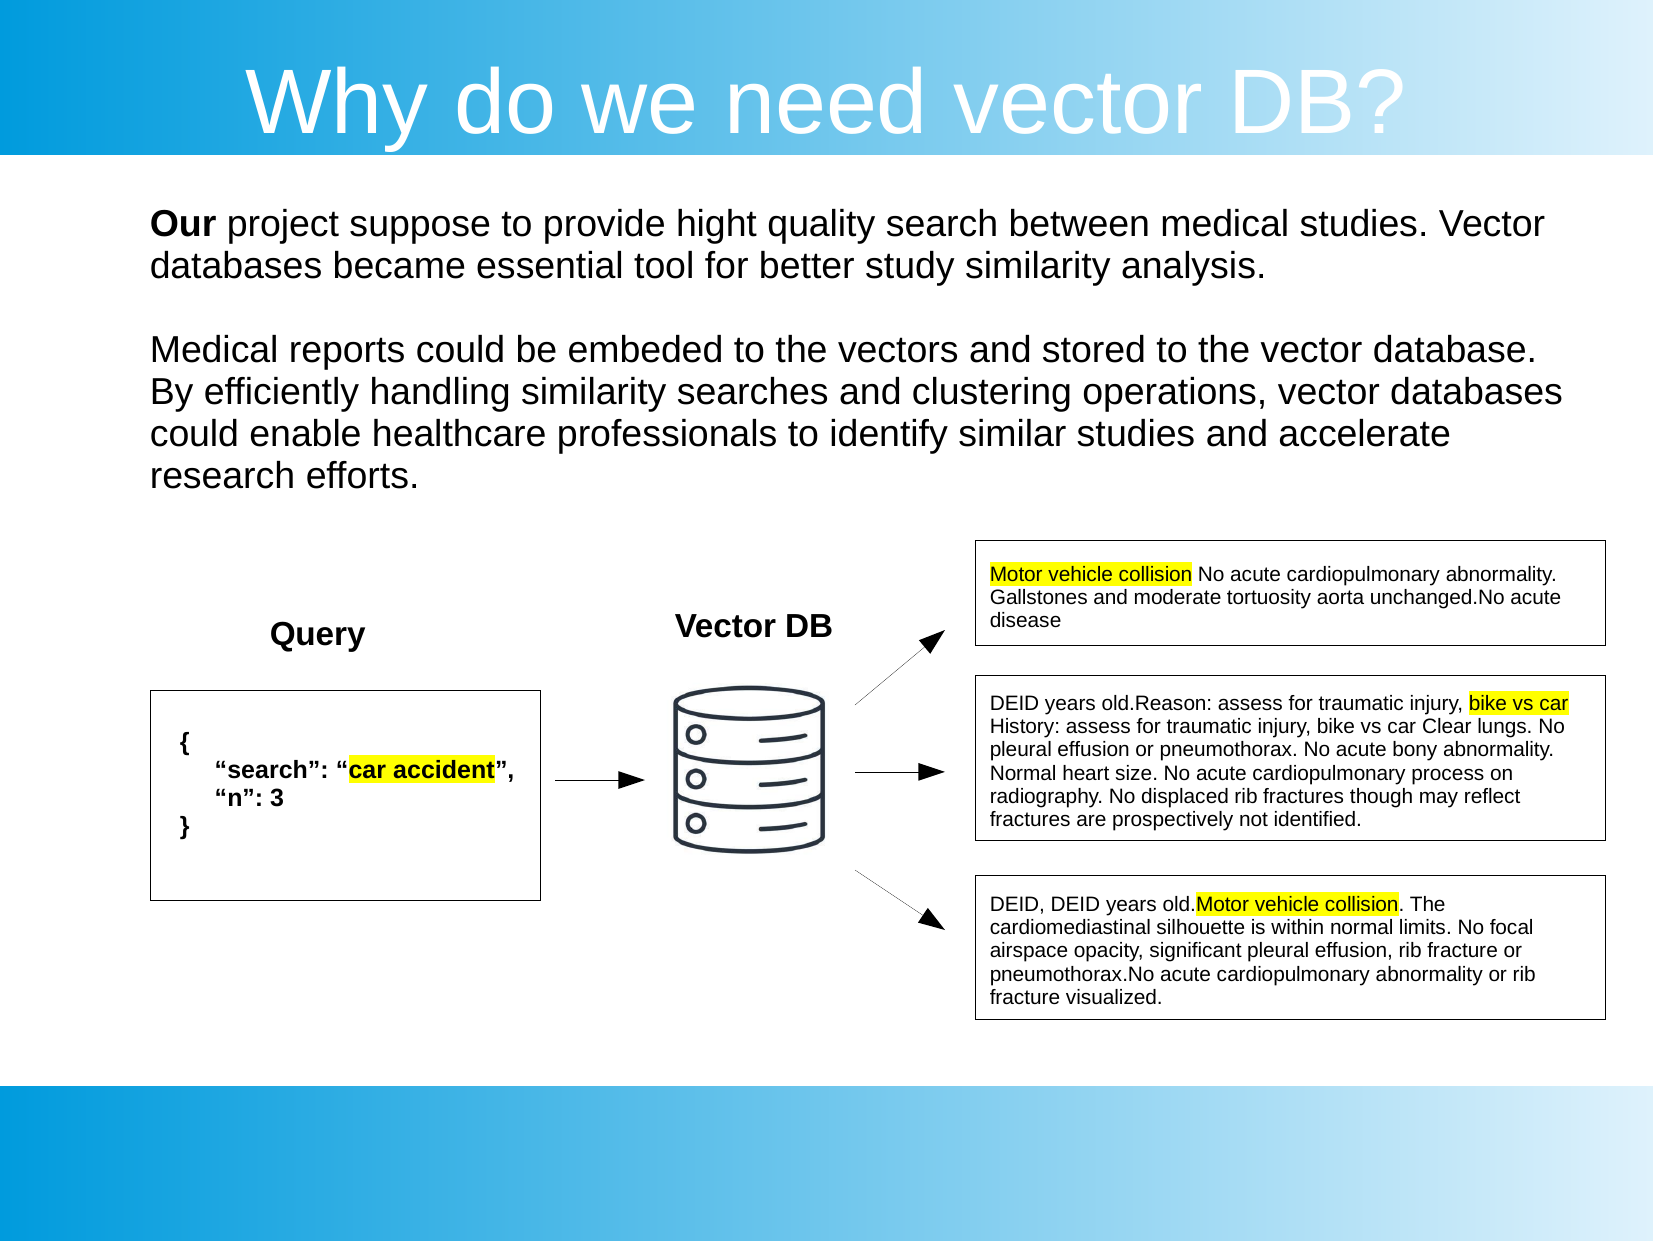

# Why do we need vector DB?
Our project suppose to provide hight quality search between medical studies. Vector databases became essential tool for better study similarity analysis.
Medical reports could be embeded to the vectors and stored to the vector database. By efficiently handling similarity searches and clustering operations, vector databases could enable healthcare professionals to identify similar studies and accelerate research efforts.
Motor vehicle collision No acute cardiopulmonary abnormality. Gallstones and moderate tortuosity aorta unchanged.No acute disease
Vector DB
Query
DEID years old.Reason: assess for traumatic injury, bike vs car History: assess for traumatic injury, bike vs car Clear lungs. No pleural effusion or pneumothorax. No acute bony abnormality. Normal heart size. No acute cardiopulmonary process on radiography. No displaced rib fractures though may reflect fractures are prospectively not identified.
{
 “search”: “car accident”,
 “n”: 3
}
DEID, DEID years old.Motor vehicle collision. The cardiomediastinal silhouette is within normal limits. No focal airspace opacity, significant pleural effusion, rib fracture or pneumothorax.No acute cardiopulmonary abnormality or rib fracture visualized.